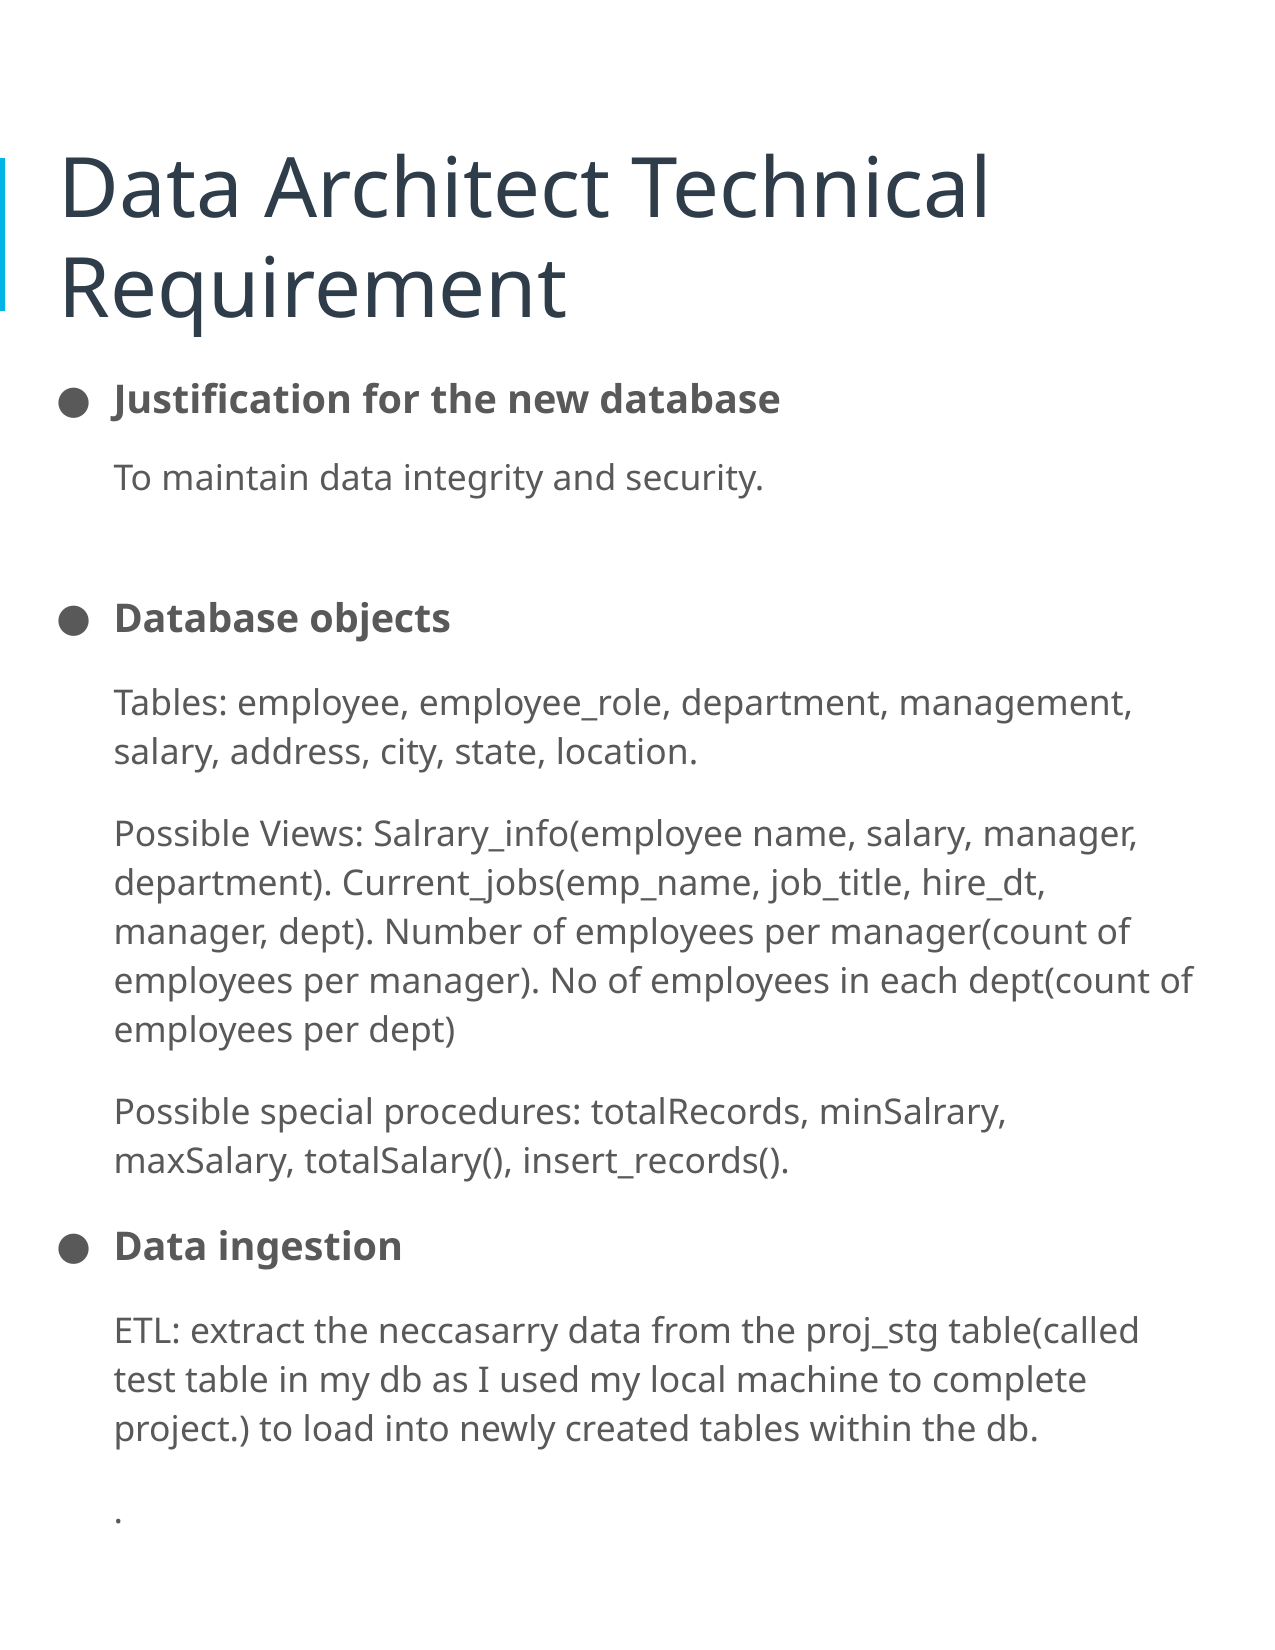

# Data Architect Technical Requirement
Justification for the new database
To maintain data integrity and security.
Database objects
Tables: employee, employee_role, department, management, salary, address, city, state, location.
Possible Views: Salrary_info(employee name, salary, manager, department). Current_jobs(emp_name, job_title, hire_dt, manager, dept). Number of employees per manager(count of employees per manager). No of employees in each dept(count of employees per dept)
Possible special procedures: totalRecords, minSalrary, maxSalary, totalSalary(), insert_records().
Data ingestion
ETL: extract the neccasarry data from the proj_stg table(called test table in my db as I used my local machine to complete project.) to load into newly created tables within the db.
.